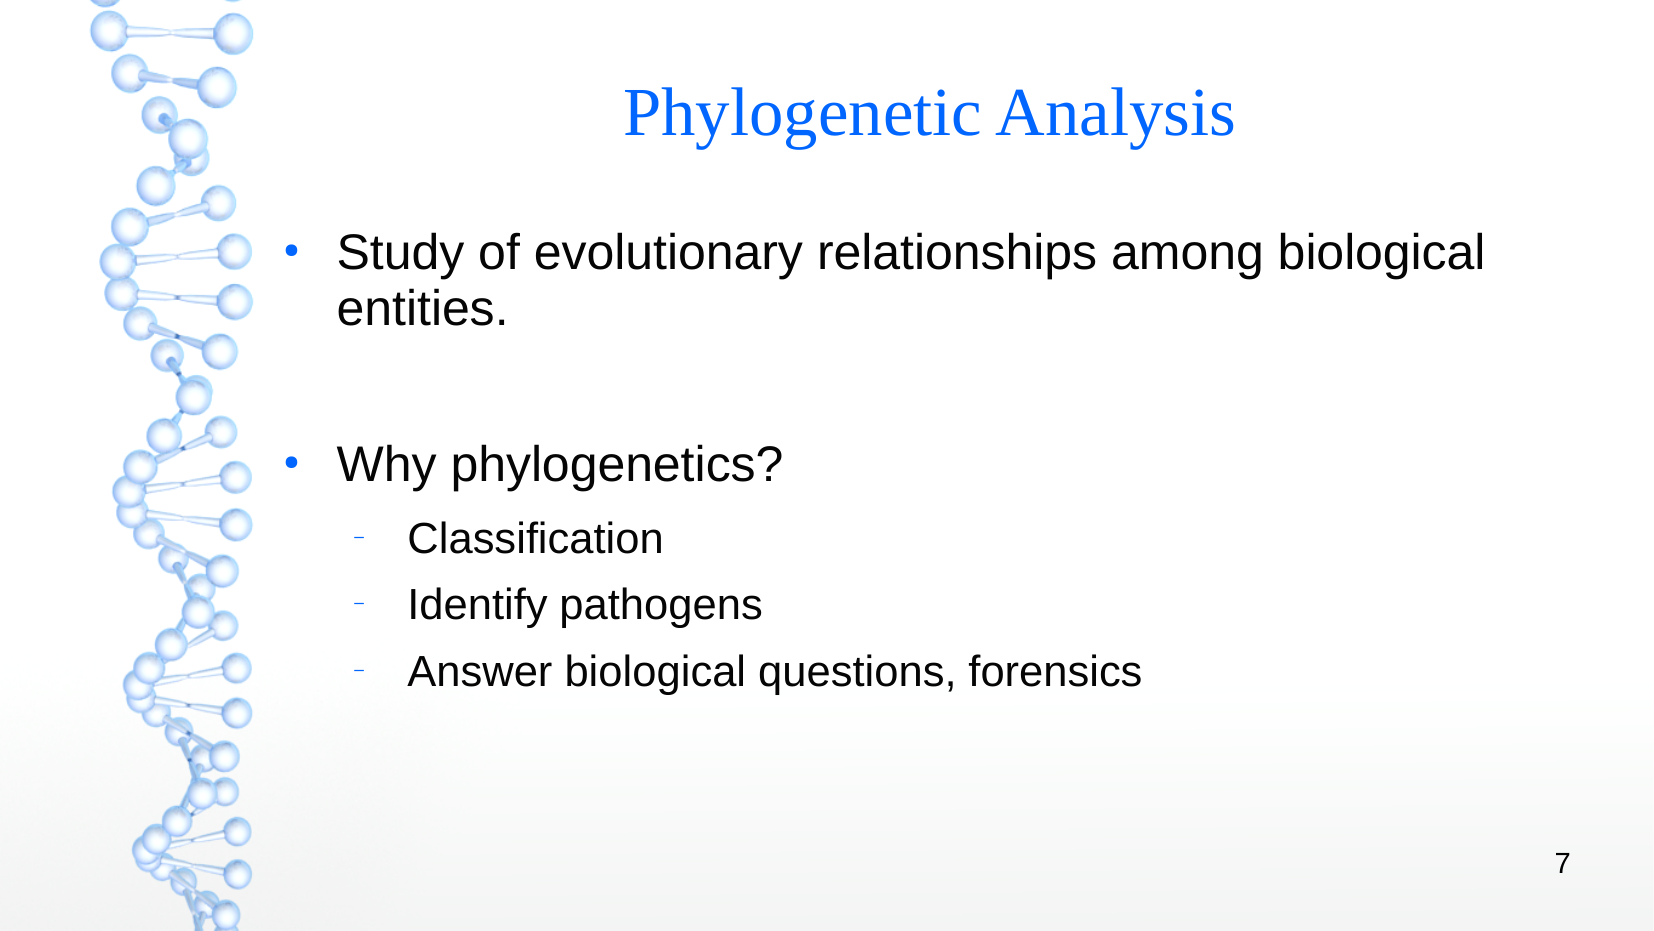

# Phylogenetic Analysis
Study of evolutionary relationships among biological entities.
Why phylogenetics?
Classification
Identify pathogens
Answer biological questions, forensics
7